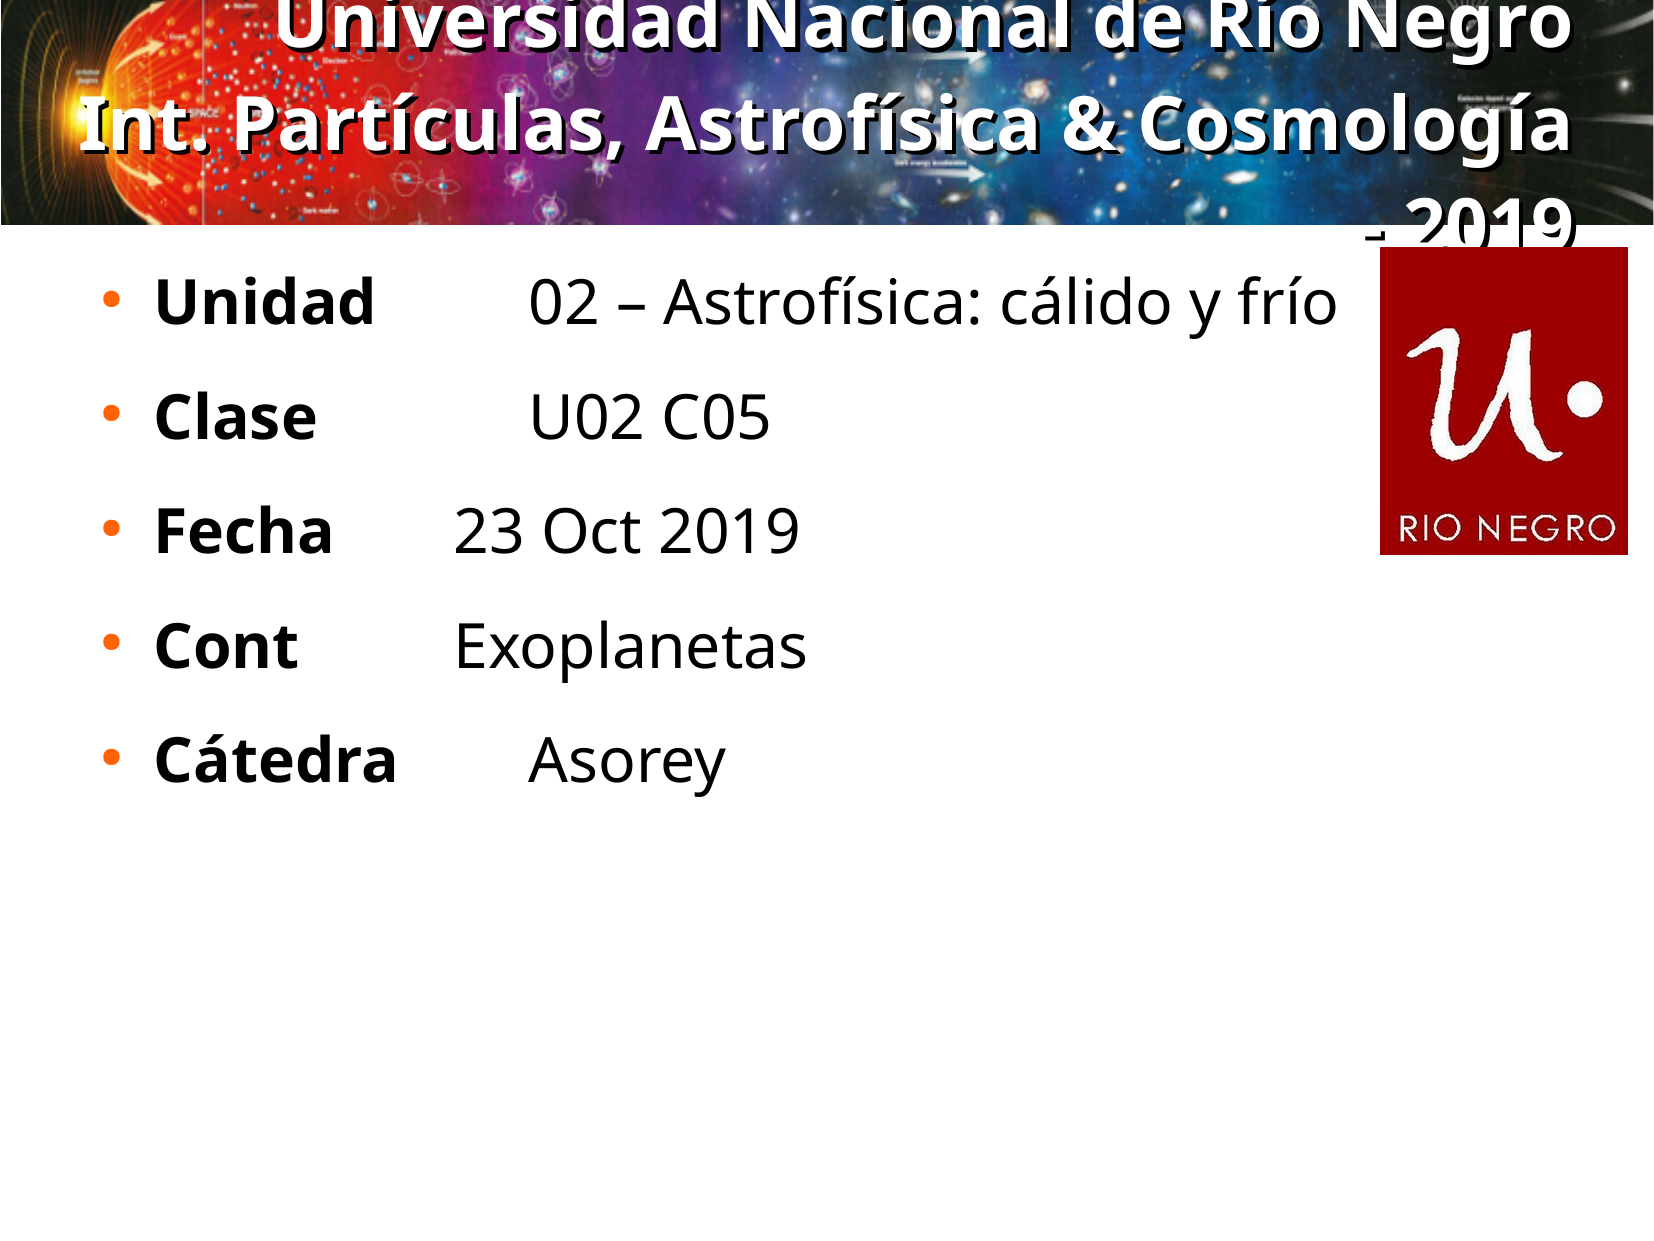

# Universidad Nacional de Río Negro Int. Partículas, Astrofísica & Cosmología - 2019
Unidad 		02 – Astrofísica: cálido y frío
Clase			U02 C05
Fecha		23 Oct 2019
Cont			Exoplanetas
Cátedra		Asorey